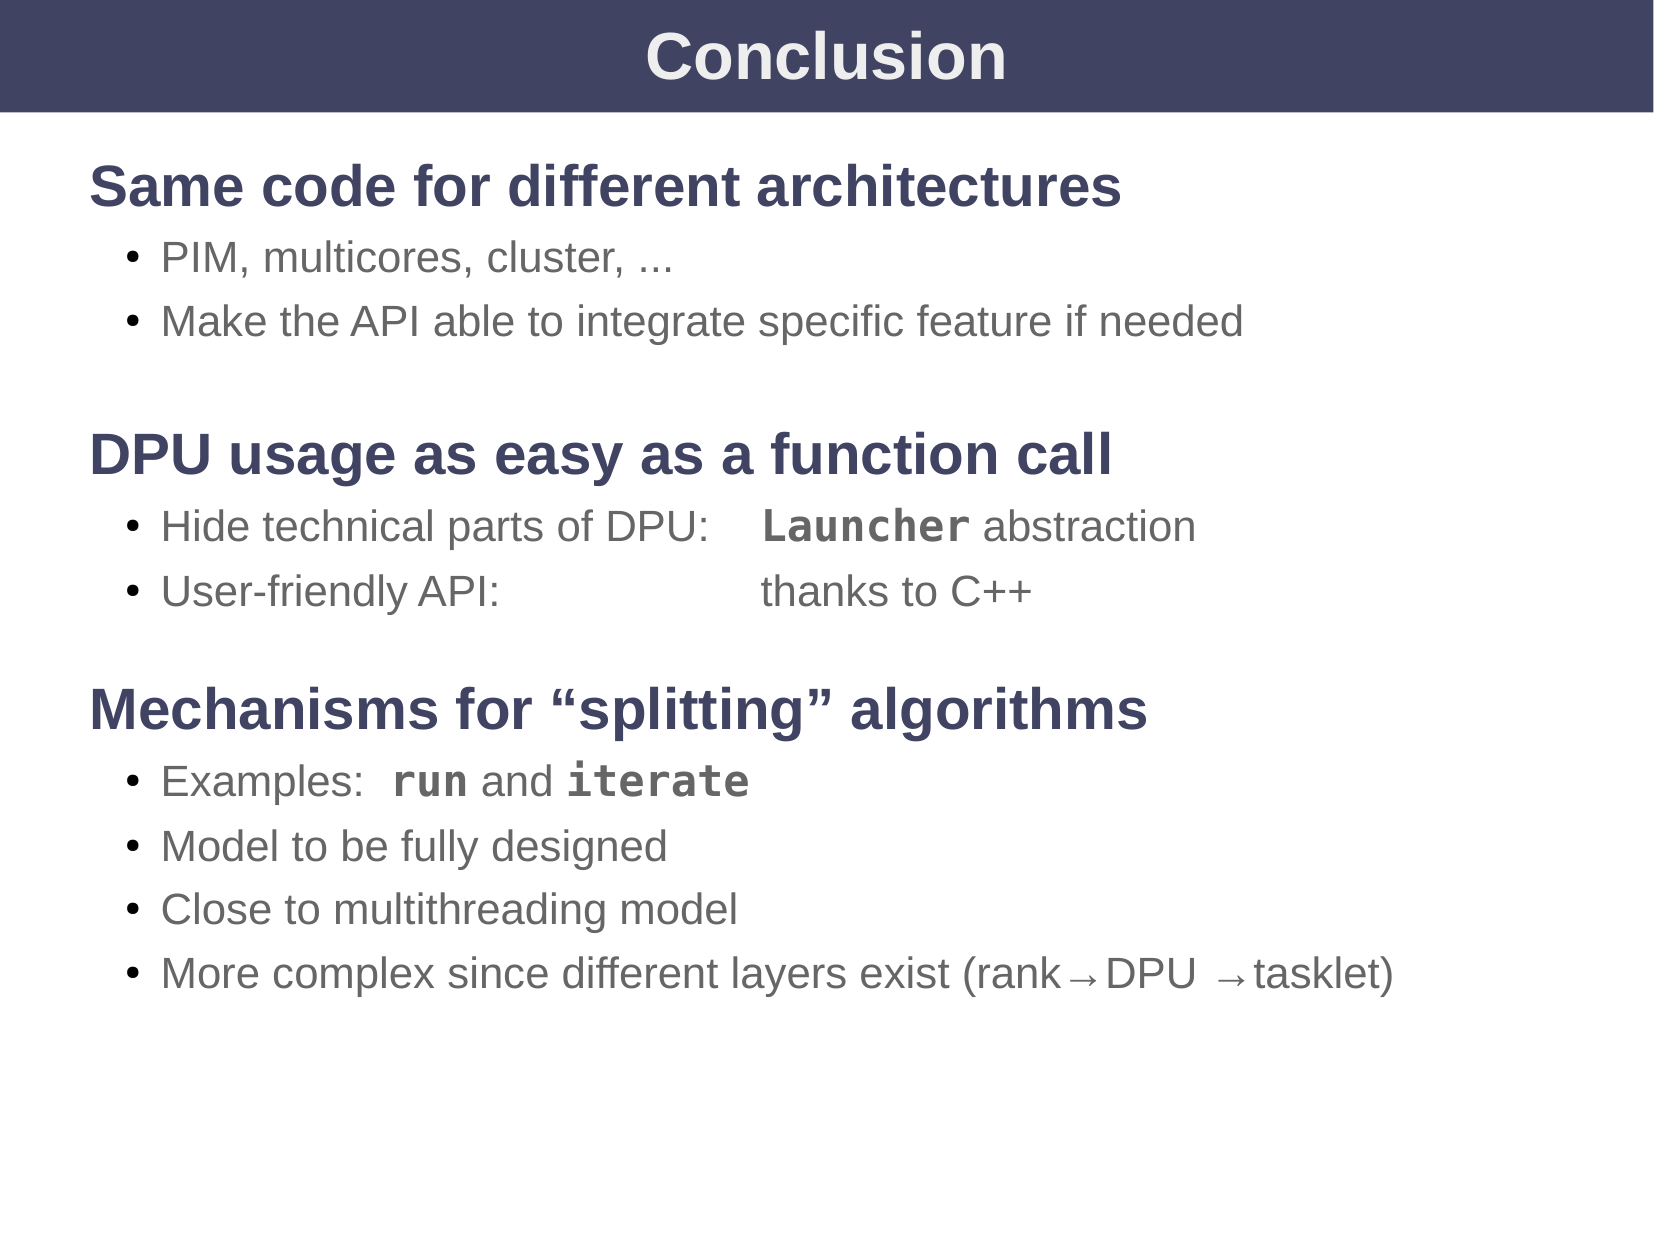

Conclusion
Same code for different architectures
PIM, multicores, cluster, ...
Make the API able to integrate specific feature if needed
DPU usage as easy as a function call
Hide technical parts of DPU: 	Launcher abstraction
User-friendly API:				thanks to C++
Mechanisms for “splitting” algorithms
Examples: run and iterate
Model to be fully designed
Close to multithreading model
More complex since different layers exist (rank→DPU →tasklet)